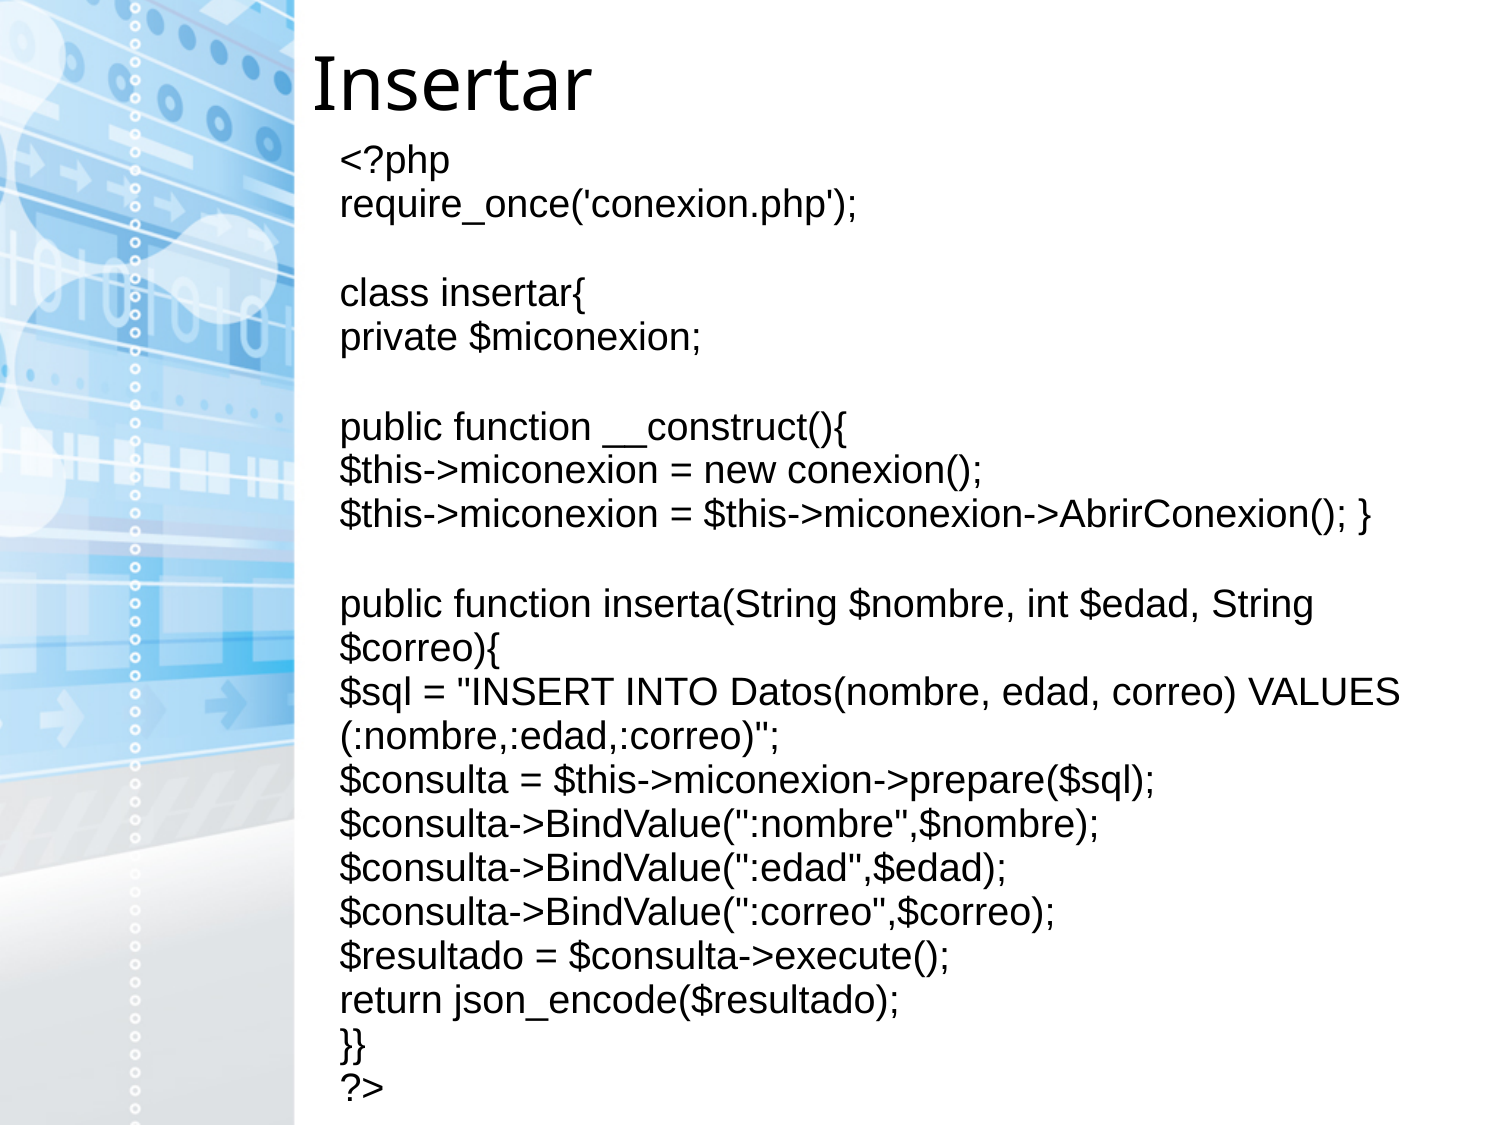

# Insertar
<?php
require_once('conexion.php');
class insertar{
private $miconexion;
public function __construct(){
$this->miconexion = new conexion();
$this->miconexion = $this->miconexion->AbrirConexion(); }
public function inserta(String $nombre, int $edad, String $correo){
$sql = "INSERT INTO Datos(nombre, edad, correo) VALUES (:nombre,:edad,:correo)";
$consulta = $this->miconexion->prepare($sql);
$consulta->BindValue(":nombre",$nombre);
$consulta->BindValue(":edad",$edad);
$consulta->BindValue(":correo",$correo);
$resultado = $consulta->execute();
return json_encode($resultado);
}}
?>